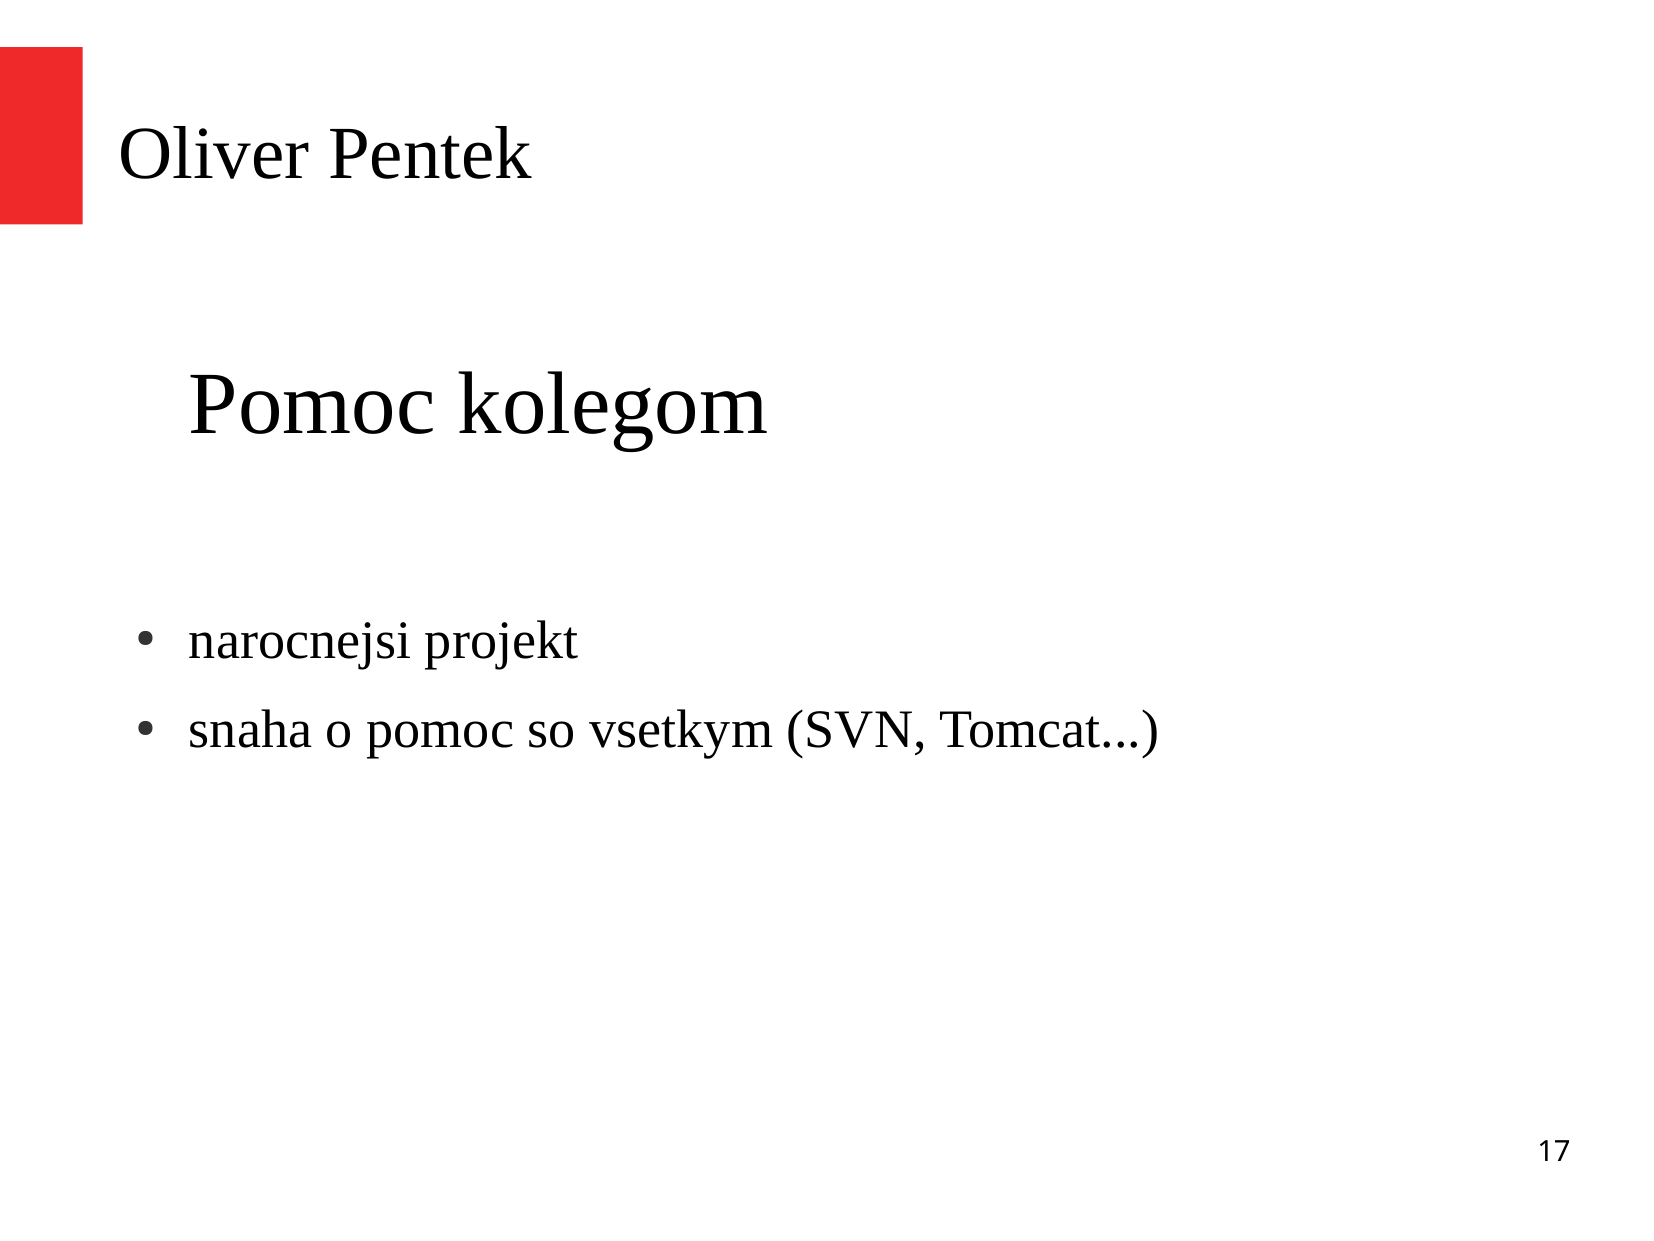

# Oliver Pentek
Pomoc kolegom
narocnejsi projekt
snaha o pomoc so vsetkym (SVN, Tomcat...)
17